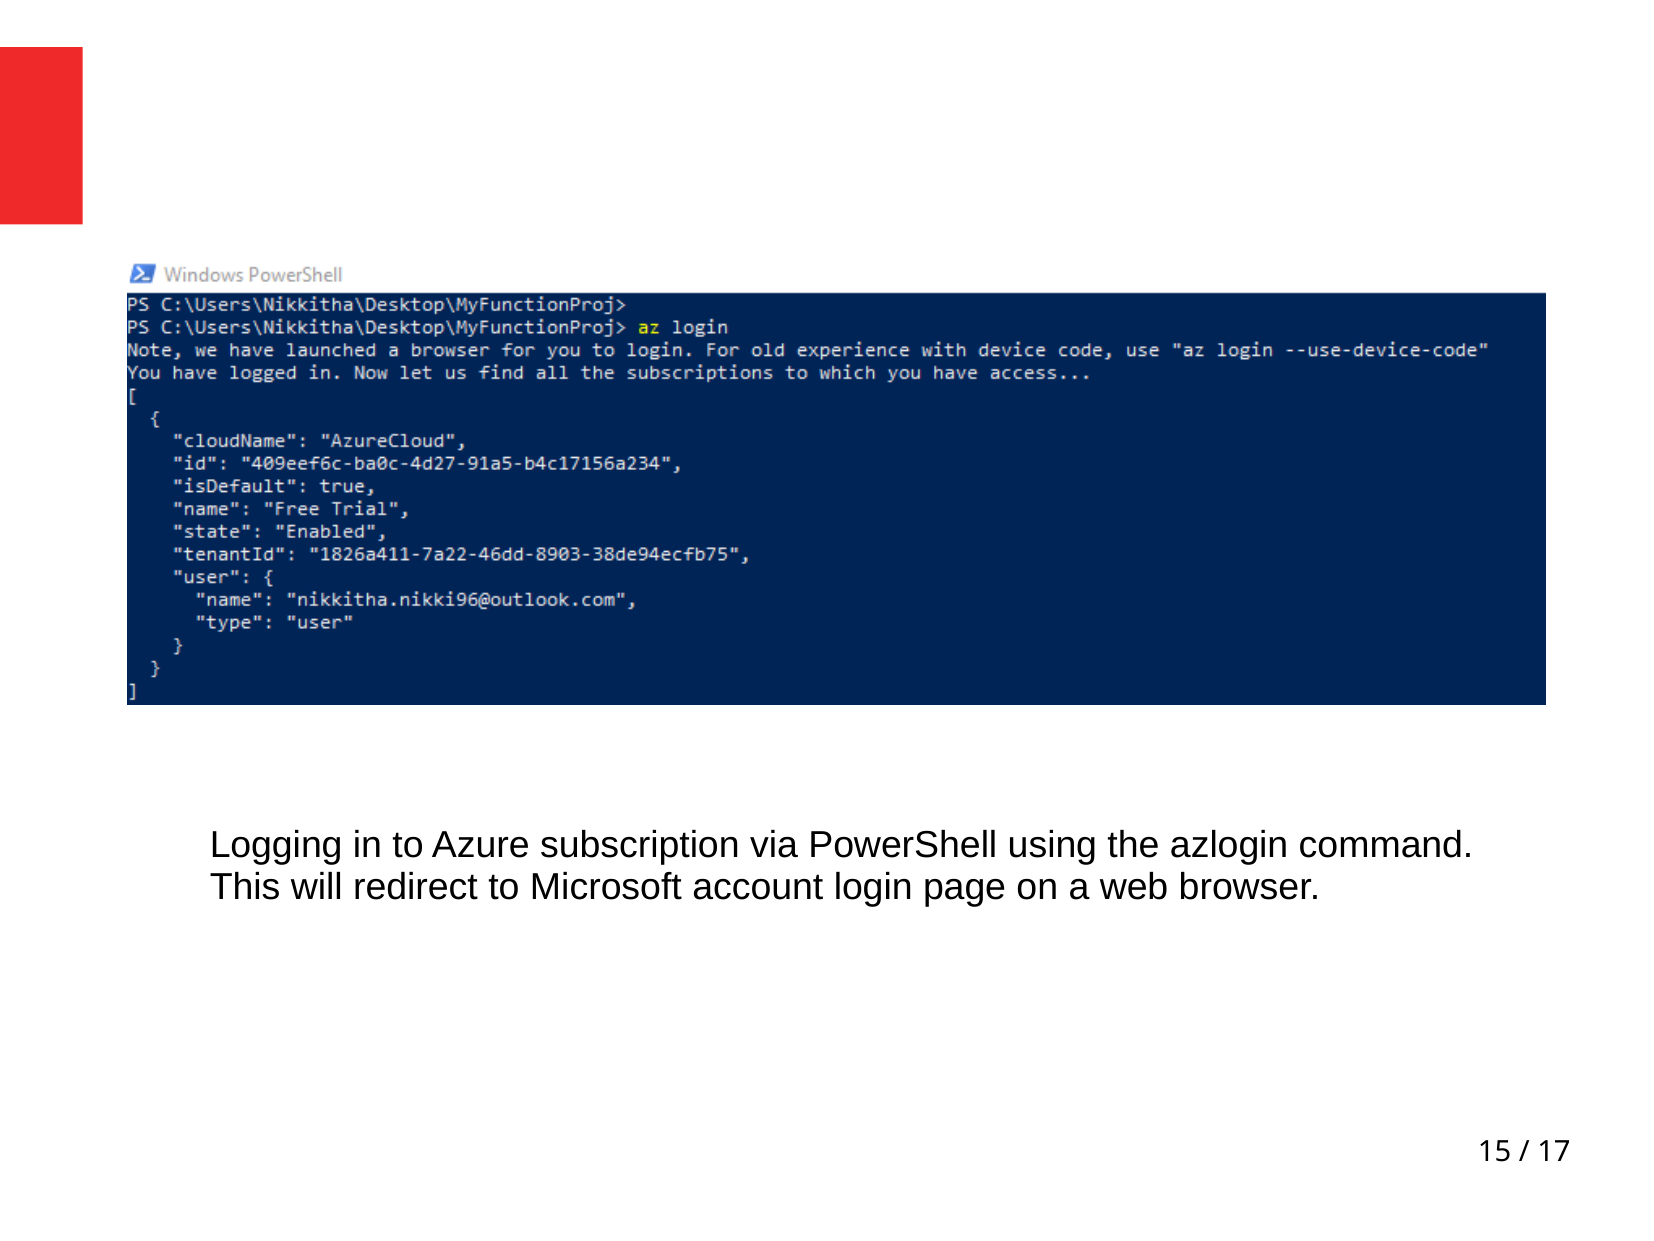

#
Logging in to Azure subscription via PowerShell using the azlogin command.
This will redirect to Microsoft account login page on a web browser.
15